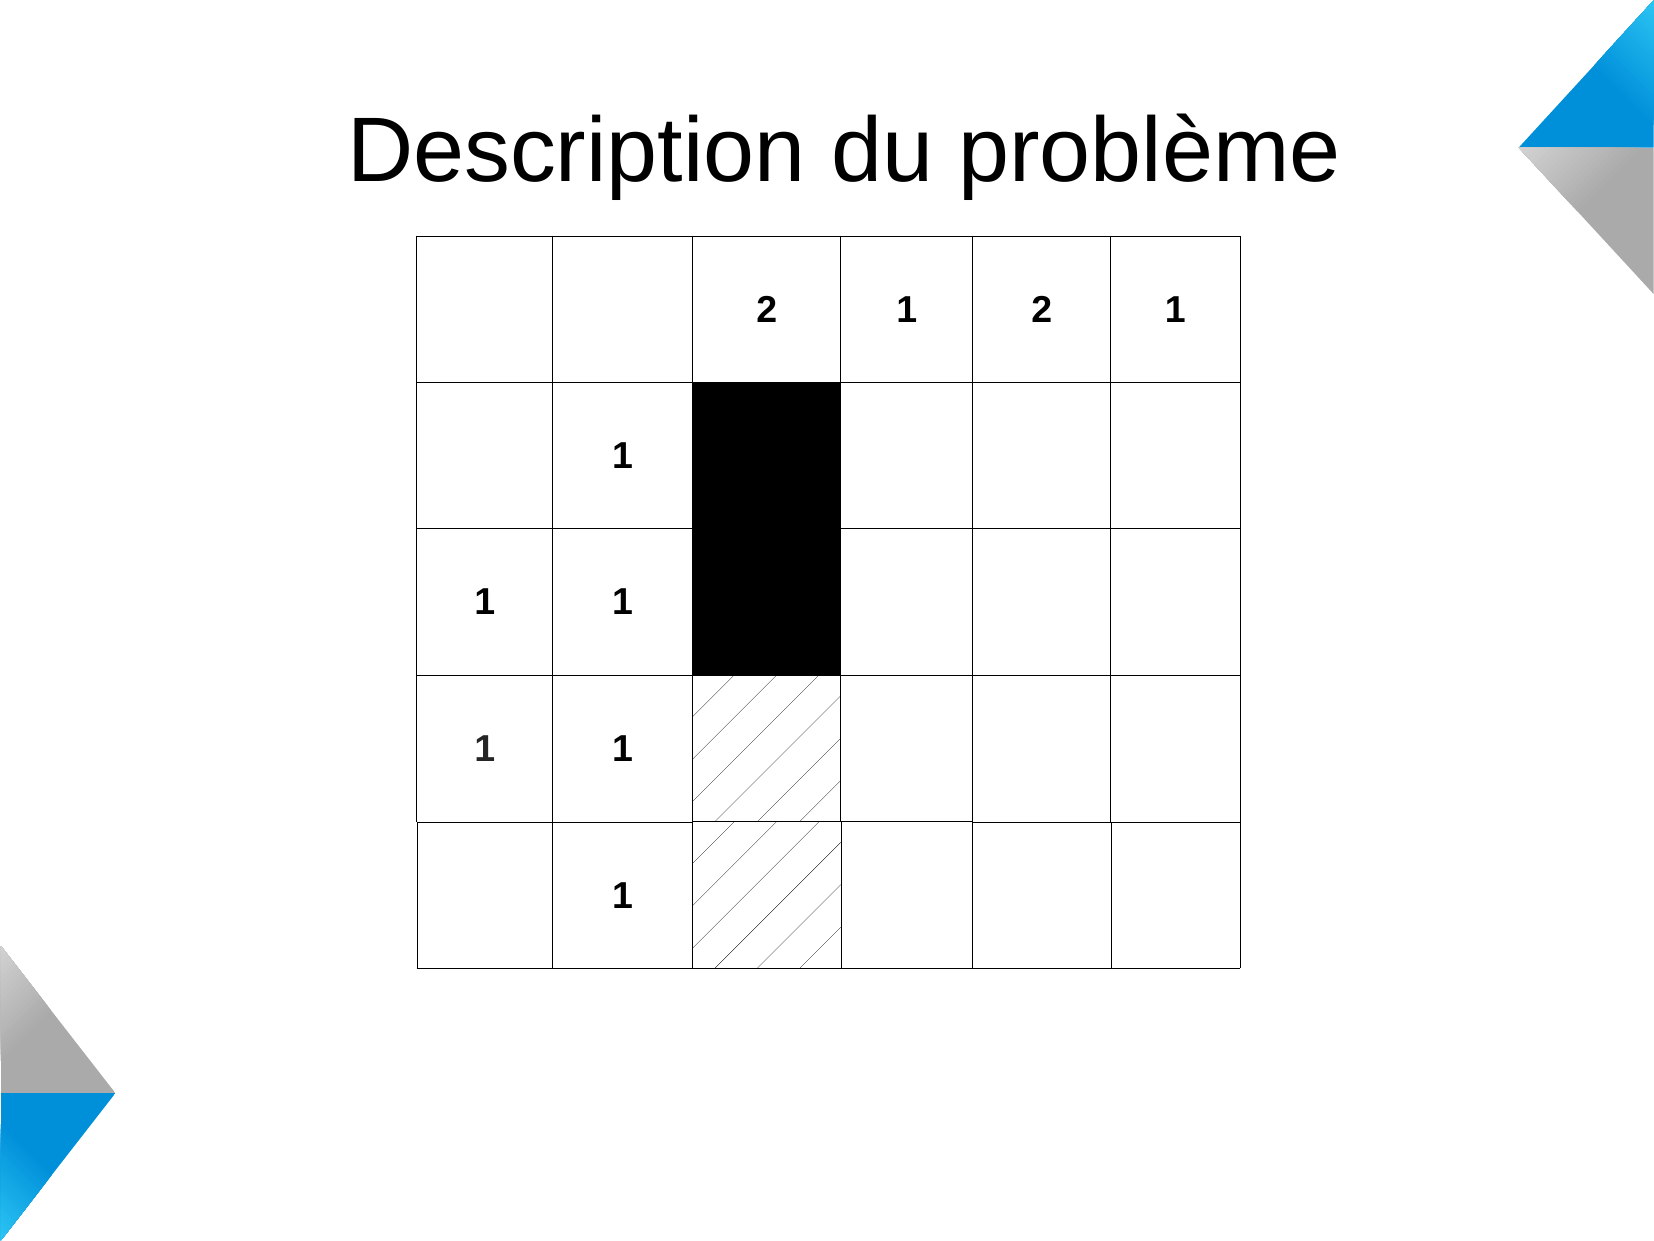

# Description du problème
| | | 2 | 1 | 2 | 1 |
| --- | --- | --- | --- | --- | --- |
| | 1 | | | | |
| 1 | 1 | | | | |
| 1 | 1 | | | | |
| | 1 | | | | |